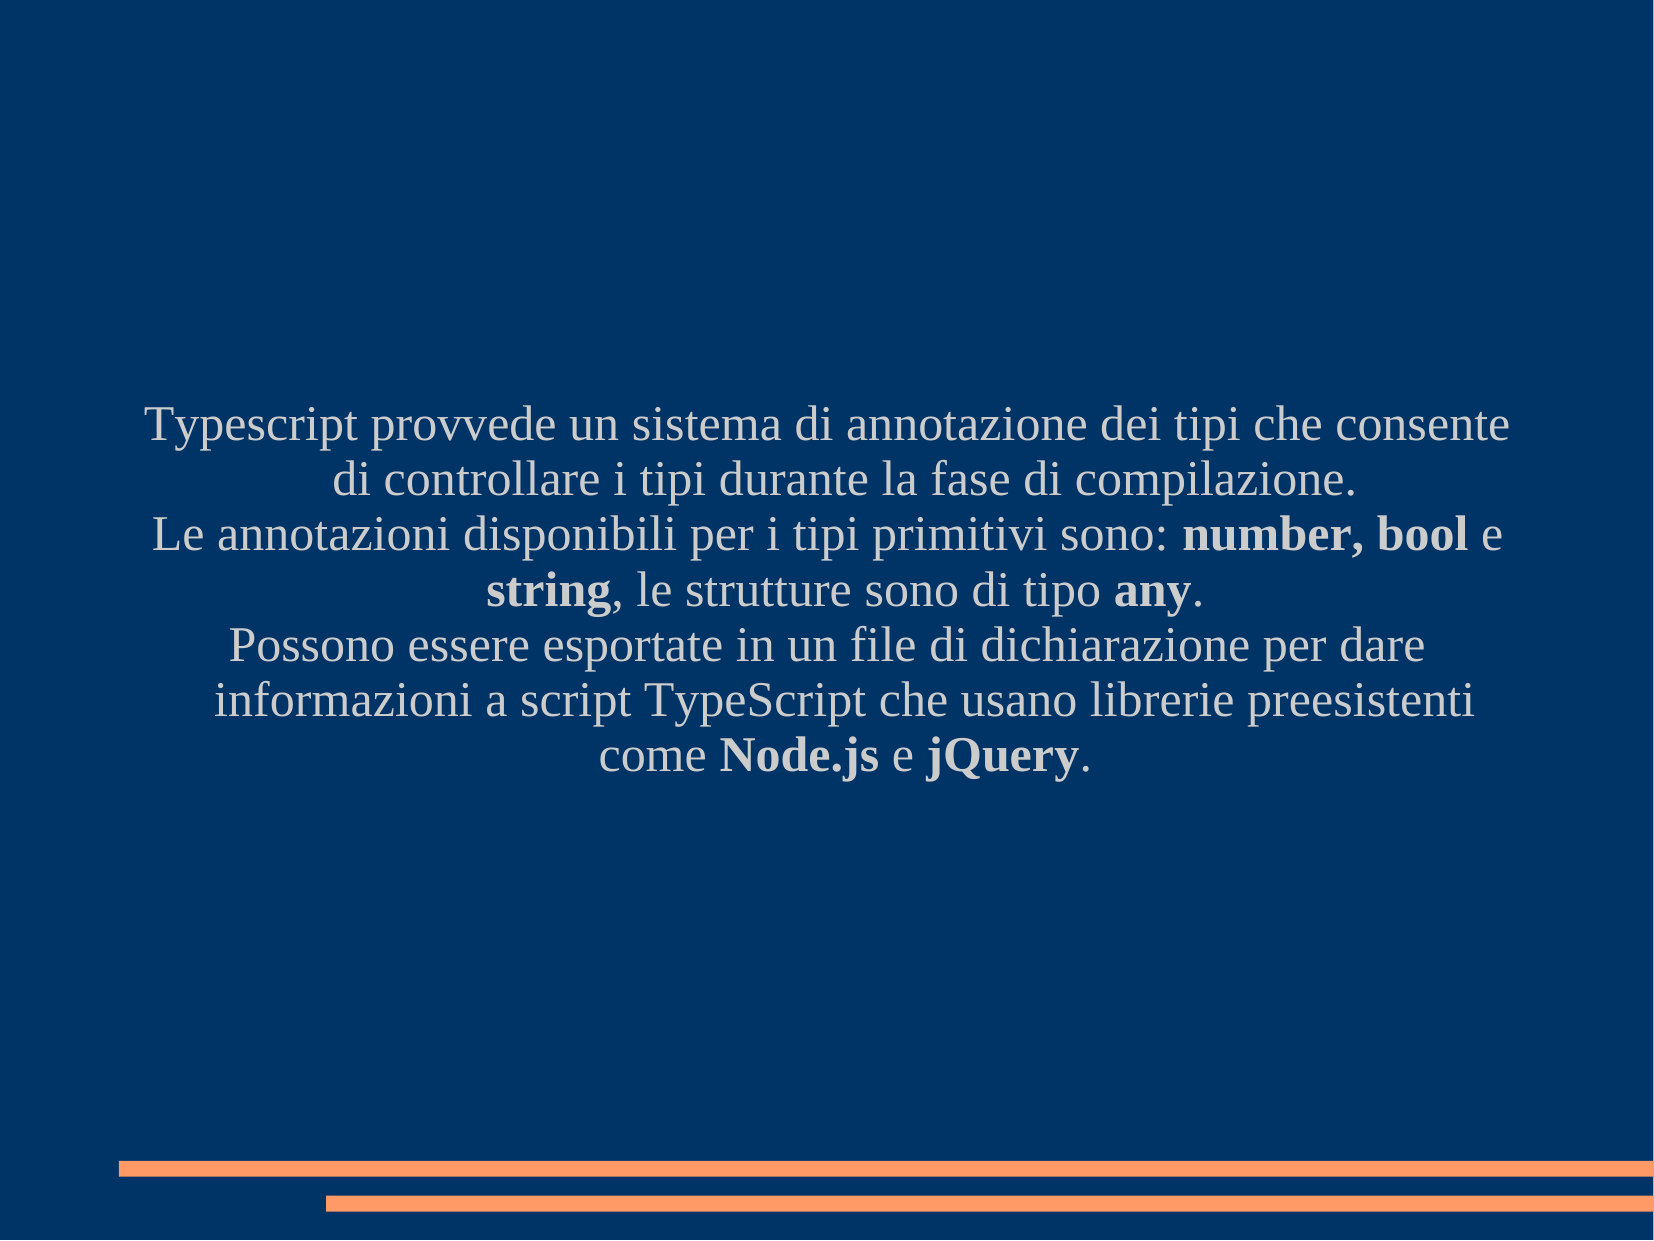

# Typescript provvede un sistema di annotazione dei tipi che consente di controllare i tipi durante la fase di compilazione.
Le annotazioni disponibili per i tipi primitivi sono: number, bool e string, le strutture sono di tipo any.
Possono essere esportate in un file di dichiarazione per dare informazioni a script TypeScript che usano librerie preesistenti come Node.js e jQuery.